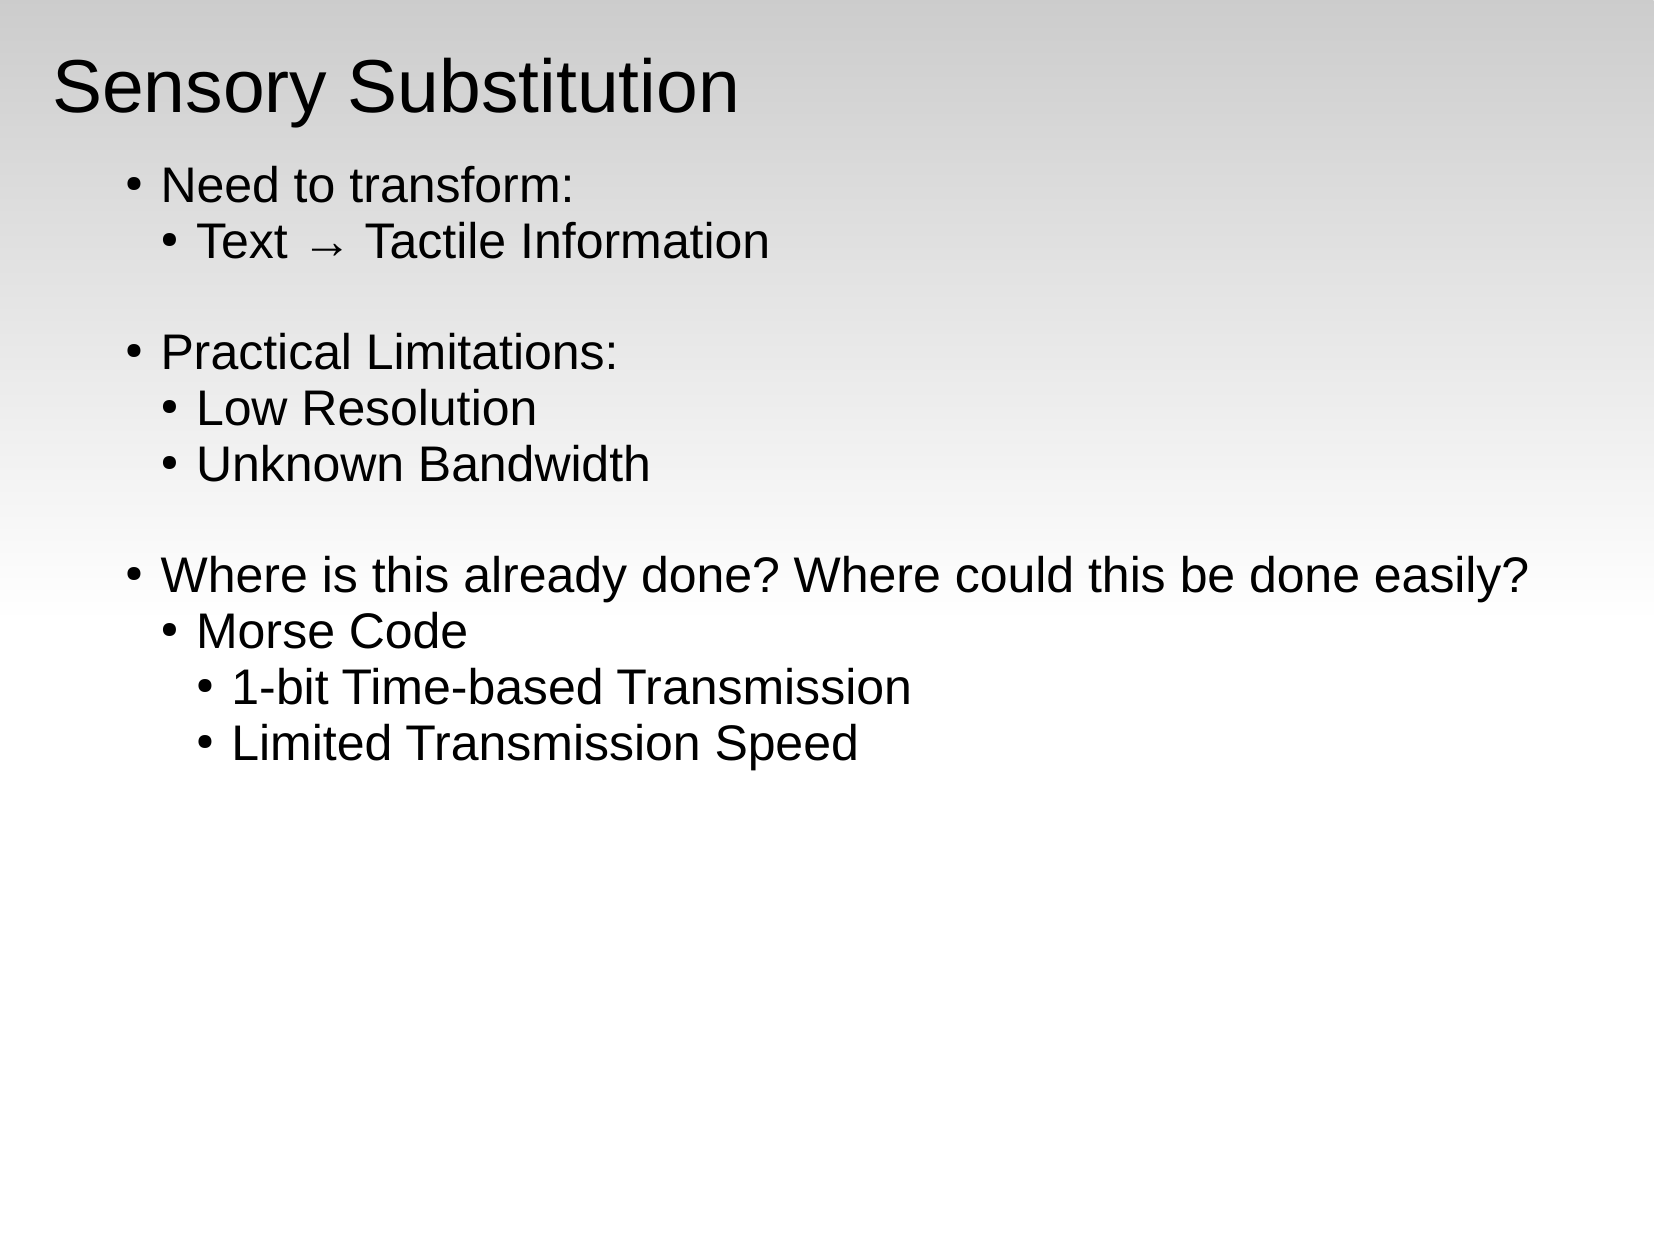

Sensory Substitution
Need to transform:
Text → Tactile Information
Practical Limitations:
Low Resolution
Unknown Bandwidth
Where is this already done? Where could this be done easily?
Morse Code
1-bit Time-based Transmission
Limited Transmission Speed